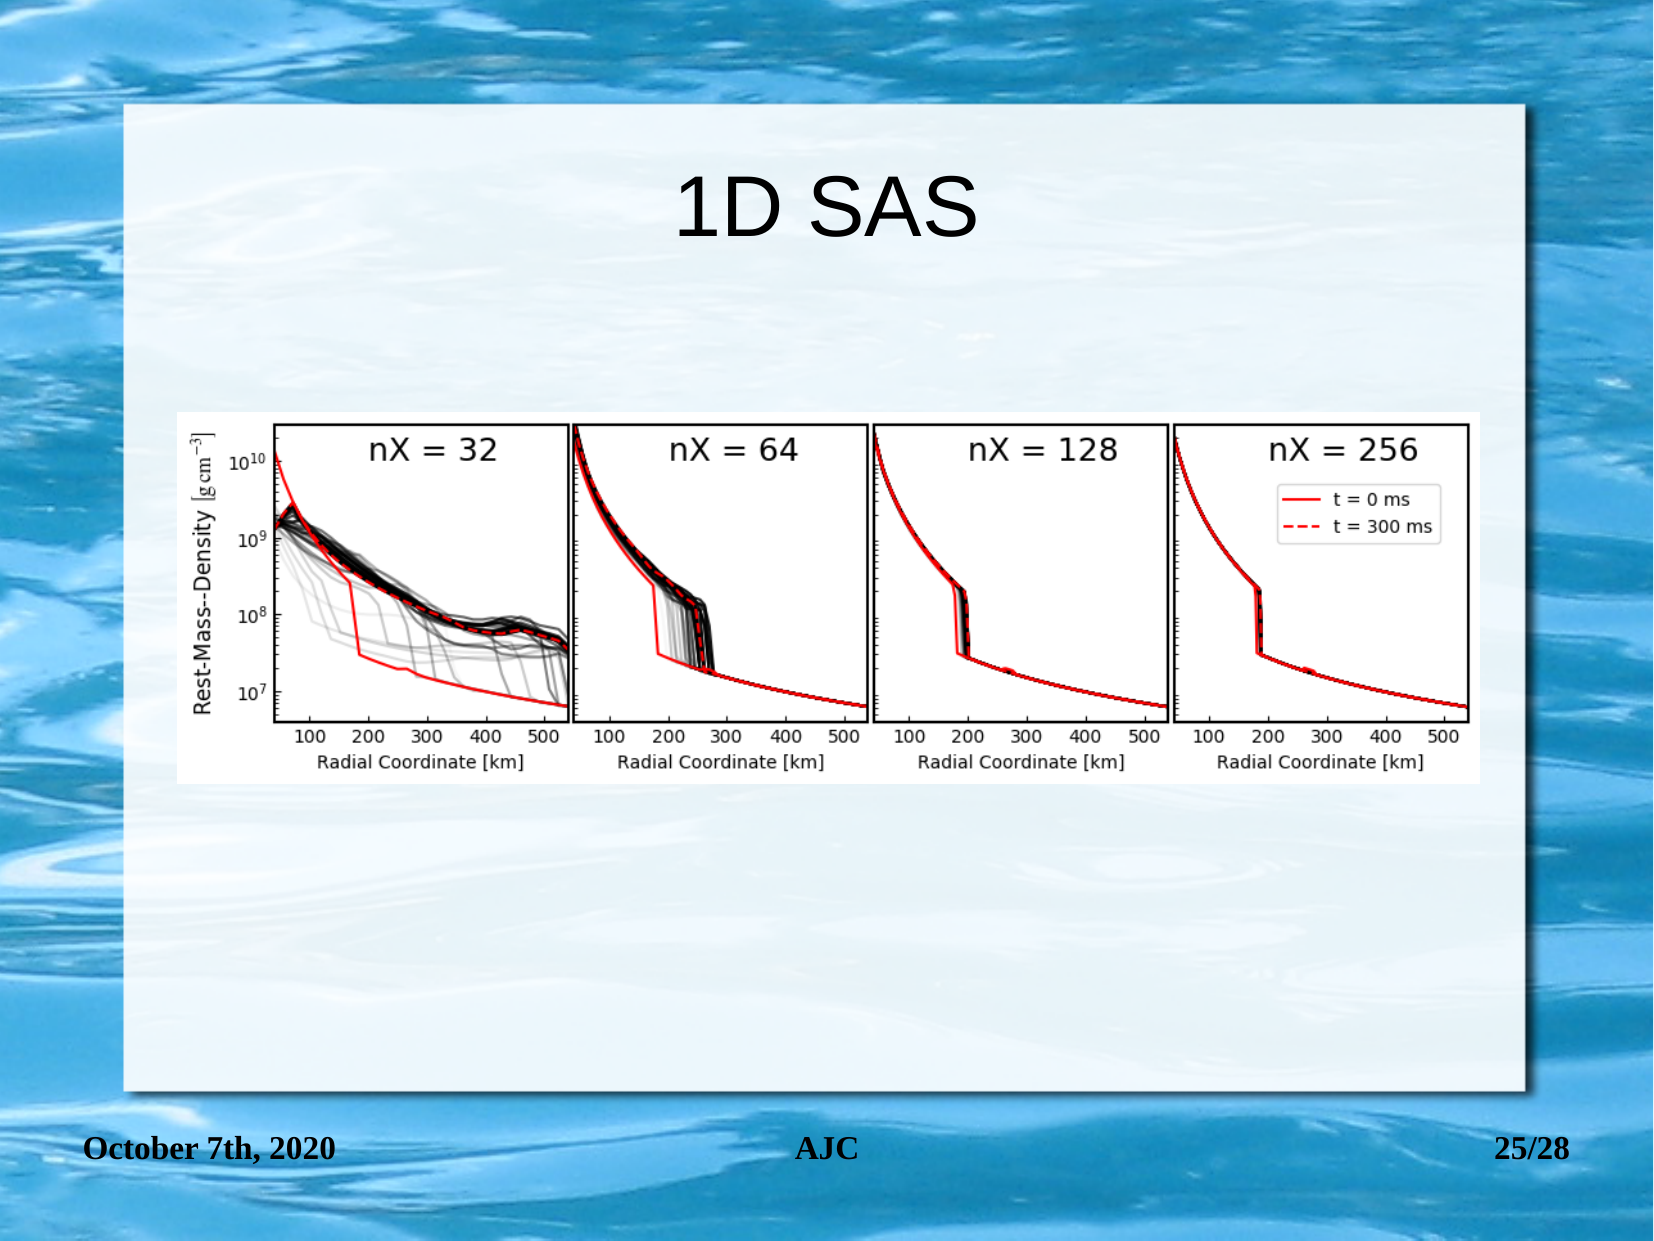

# 1D SAS
October 7th, 2020
AJC
25